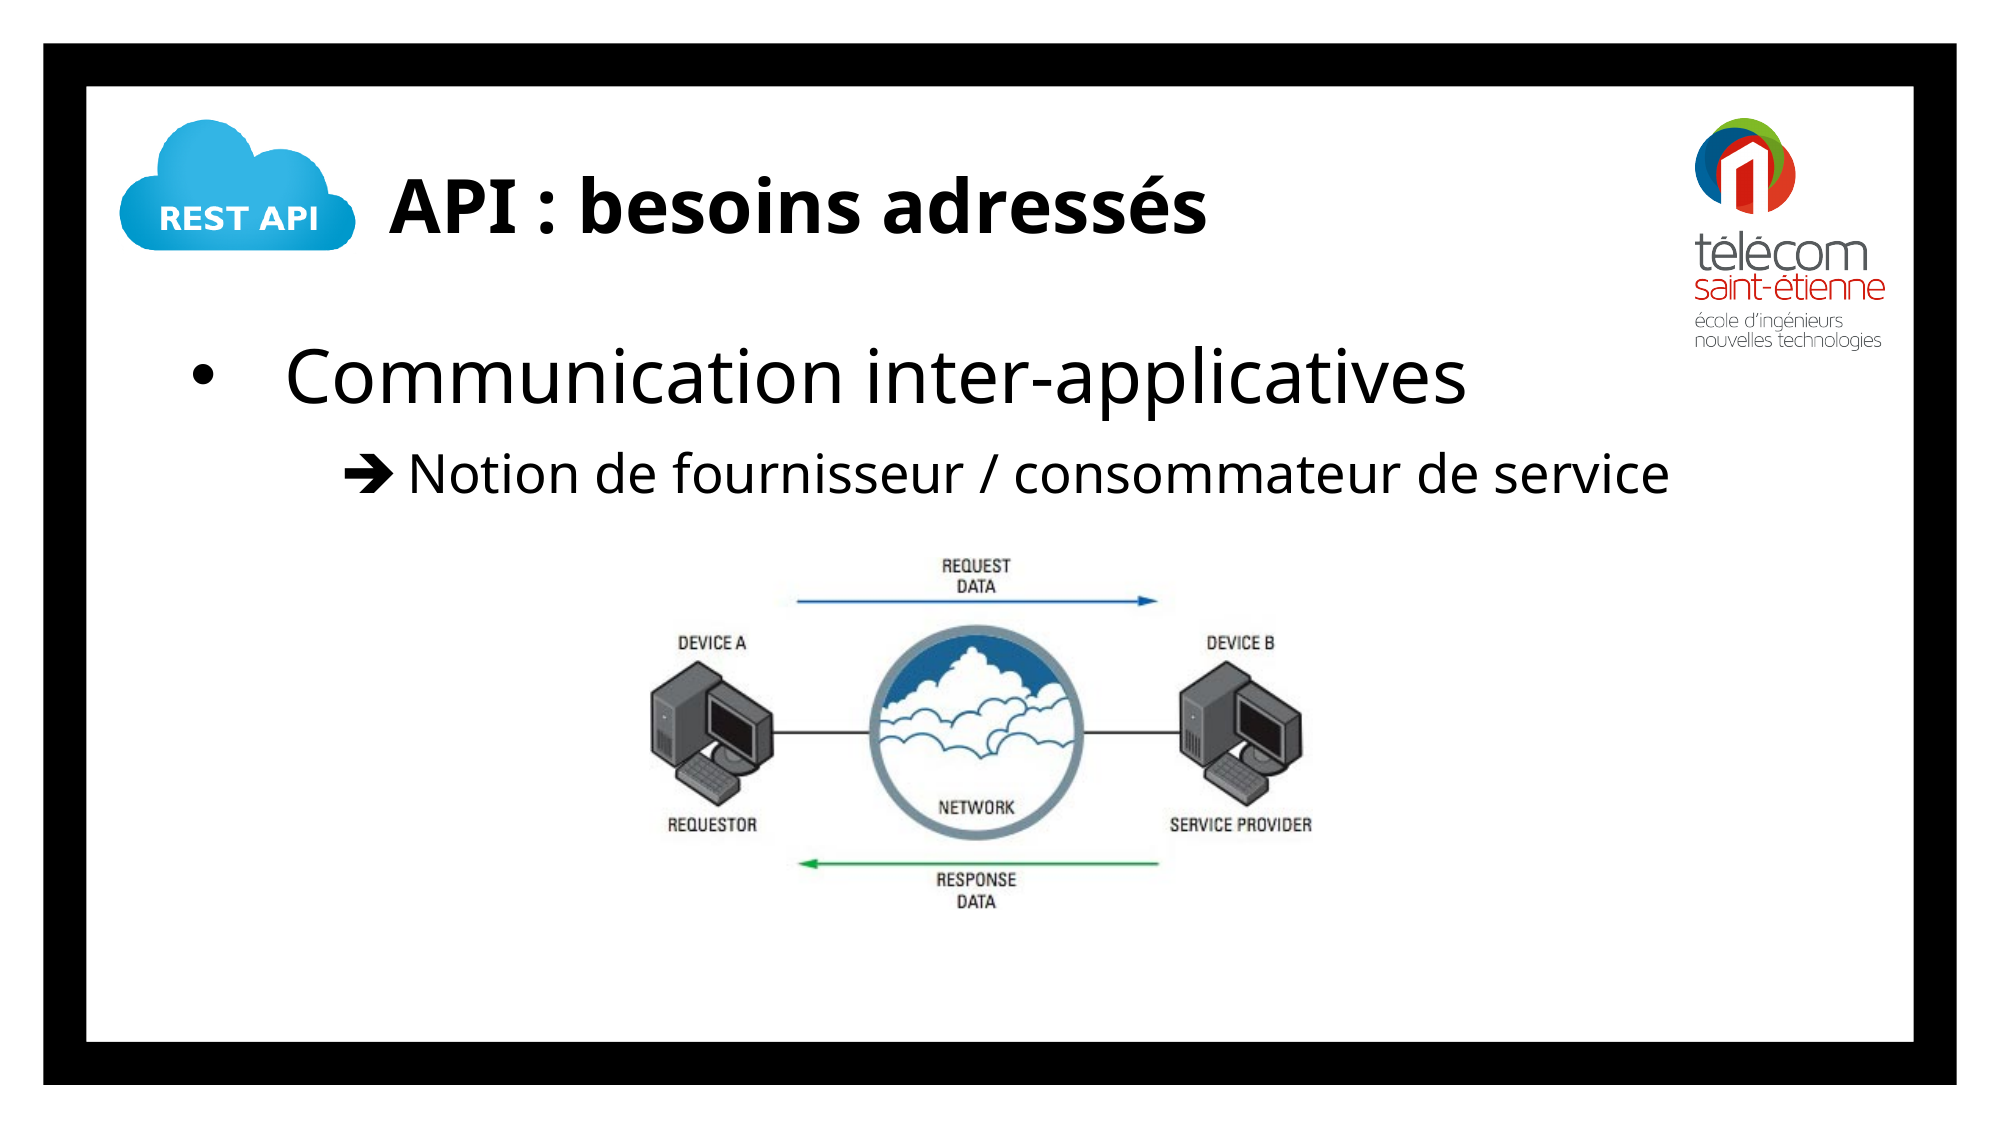

# API : besoins adressés
Communication inter-applicatives
 Notion de fournisseur / consommateur de service